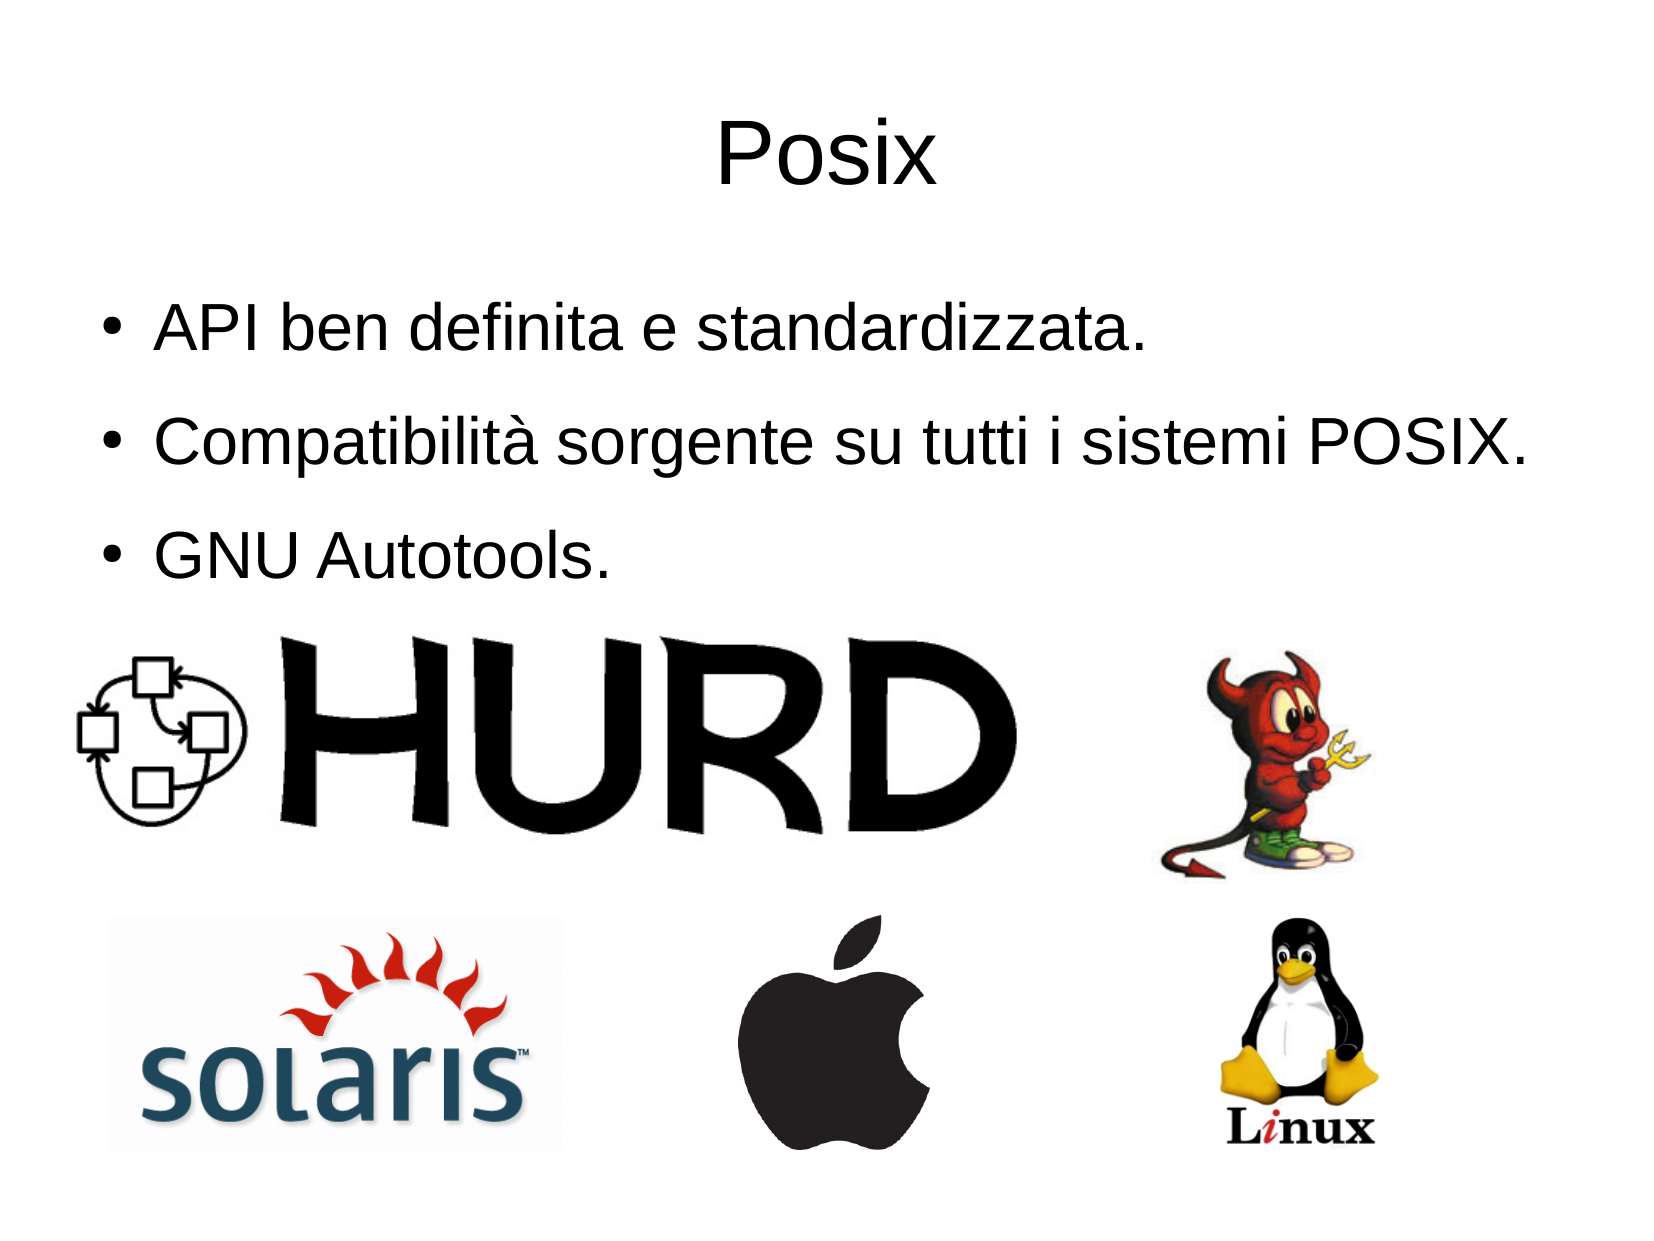

# Posix
API ben definita e standardizzata.
Compatibilità sorgente su tutti i sistemi POSIX.
GNU Autotools.